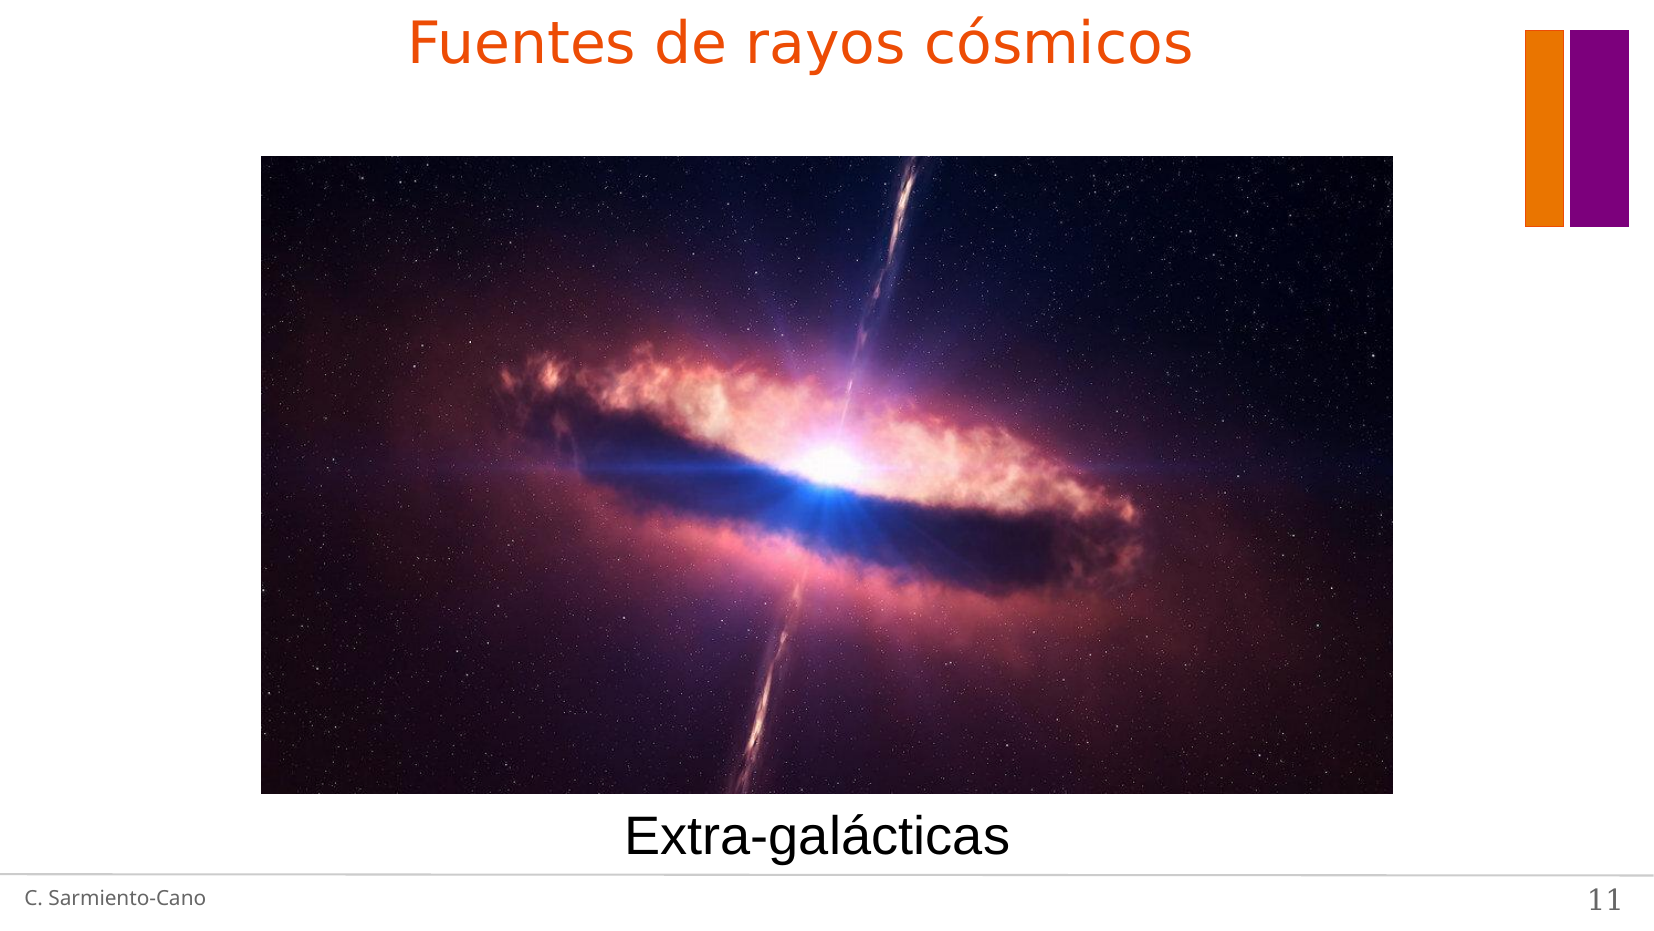

# Fuentes de rayos cósmicos
Extra-galácticas
11